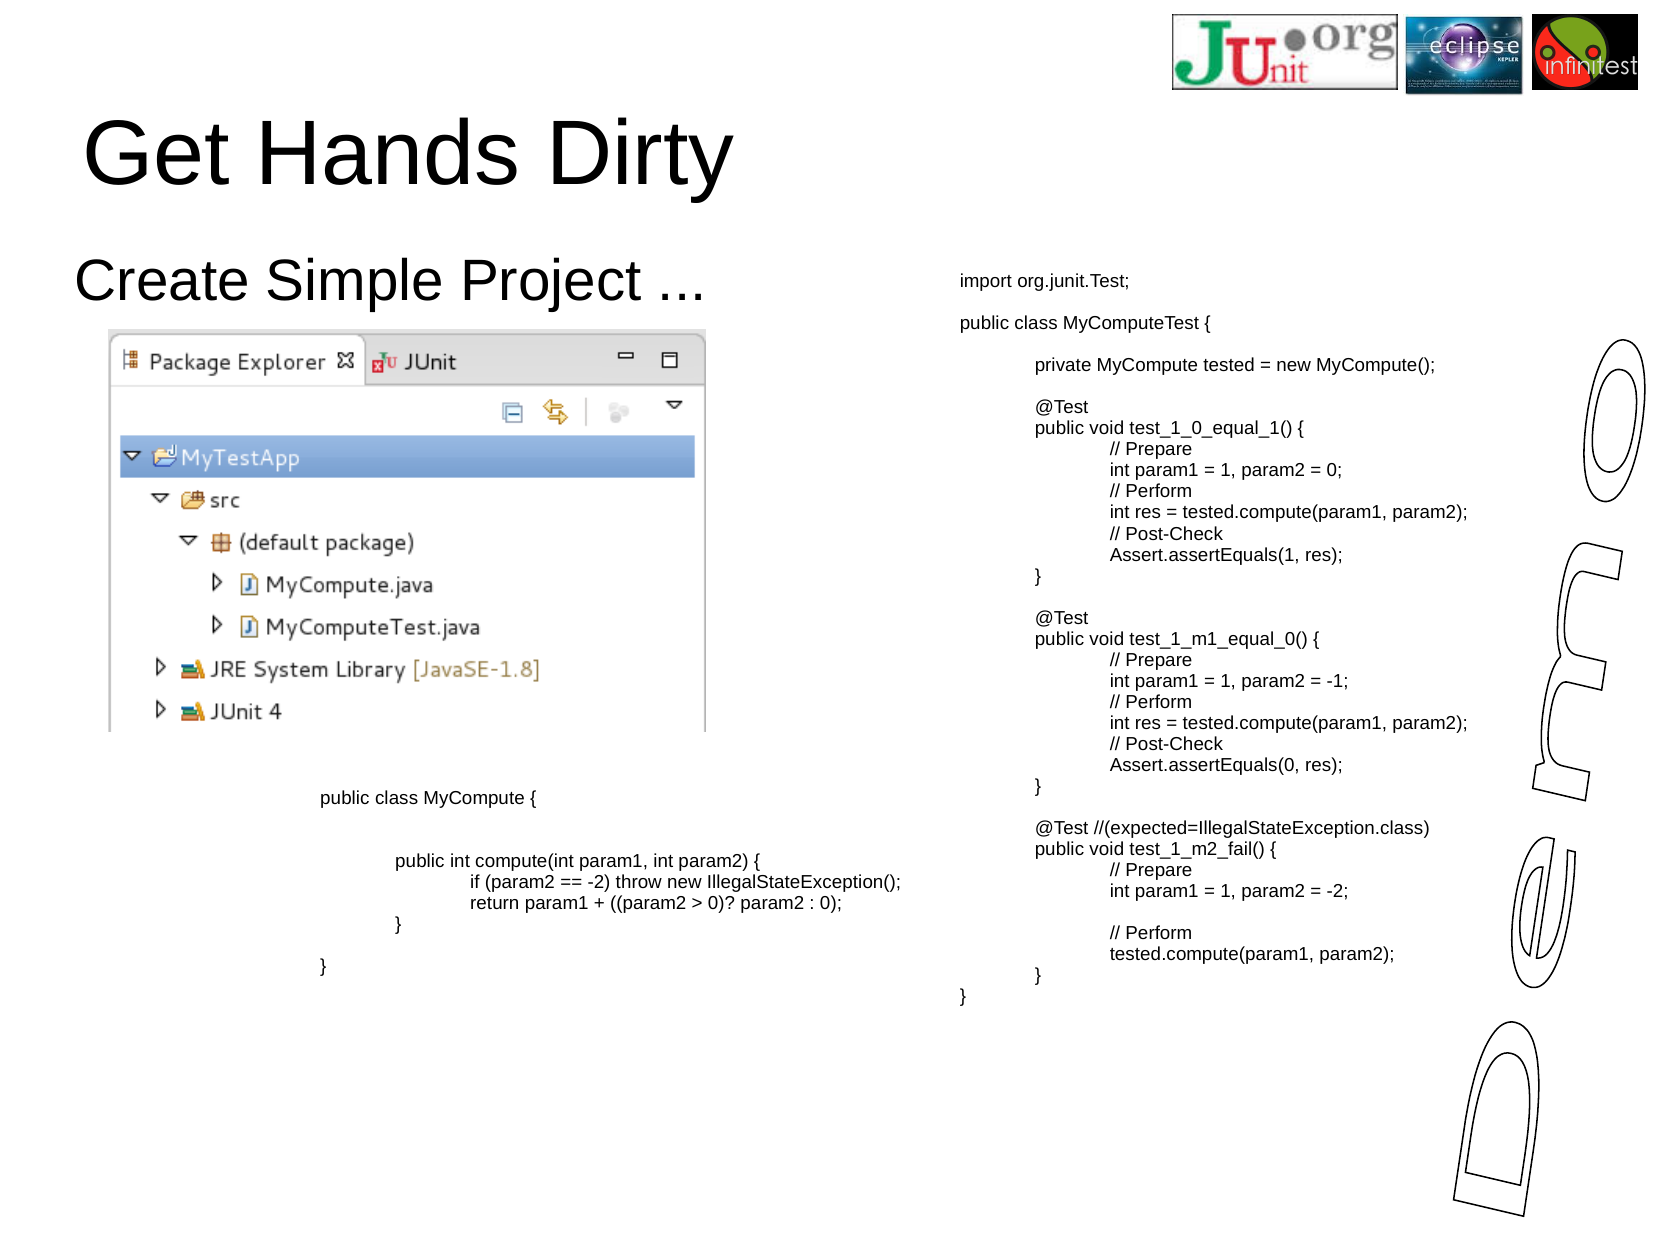

# Get Hands Dirty
Create Simple Project ...
import org.junit.Test;
public class MyComputeTest {
	private MyCompute tested = new MyCompute();
	@Test
	public void test_1_0_equal_1() {
		// Prepare
		int param1 = 1, param2 = 0;
		// Perform
		int res = tested.compute(param1, param2);
		// Post-Check
		Assert.assertEquals(1, res);
	}
	@Test
	public void test_1_m1_equal_0() {
		// Prepare
		int param1 = 1, param2 = -1;
		// Perform
		int res = tested.compute(param1, param2);
		// Post-Check
		Assert.assertEquals(0, res);
	}
	@Test //(expected=IllegalStateException.class)
	public void test_1_m2_fail() {
		// Prepare
		int param1 = 1, param2 = -2;
		// Perform
		tested.compute(param1, param2);
	}
}
Demo
public class MyCompute {
	public int compute(int param1, int param2) {
		if (param2 == -2) throw new IllegalStateException();
		return param1 + ((param2 > 0)? param2 : 0);
	}
}